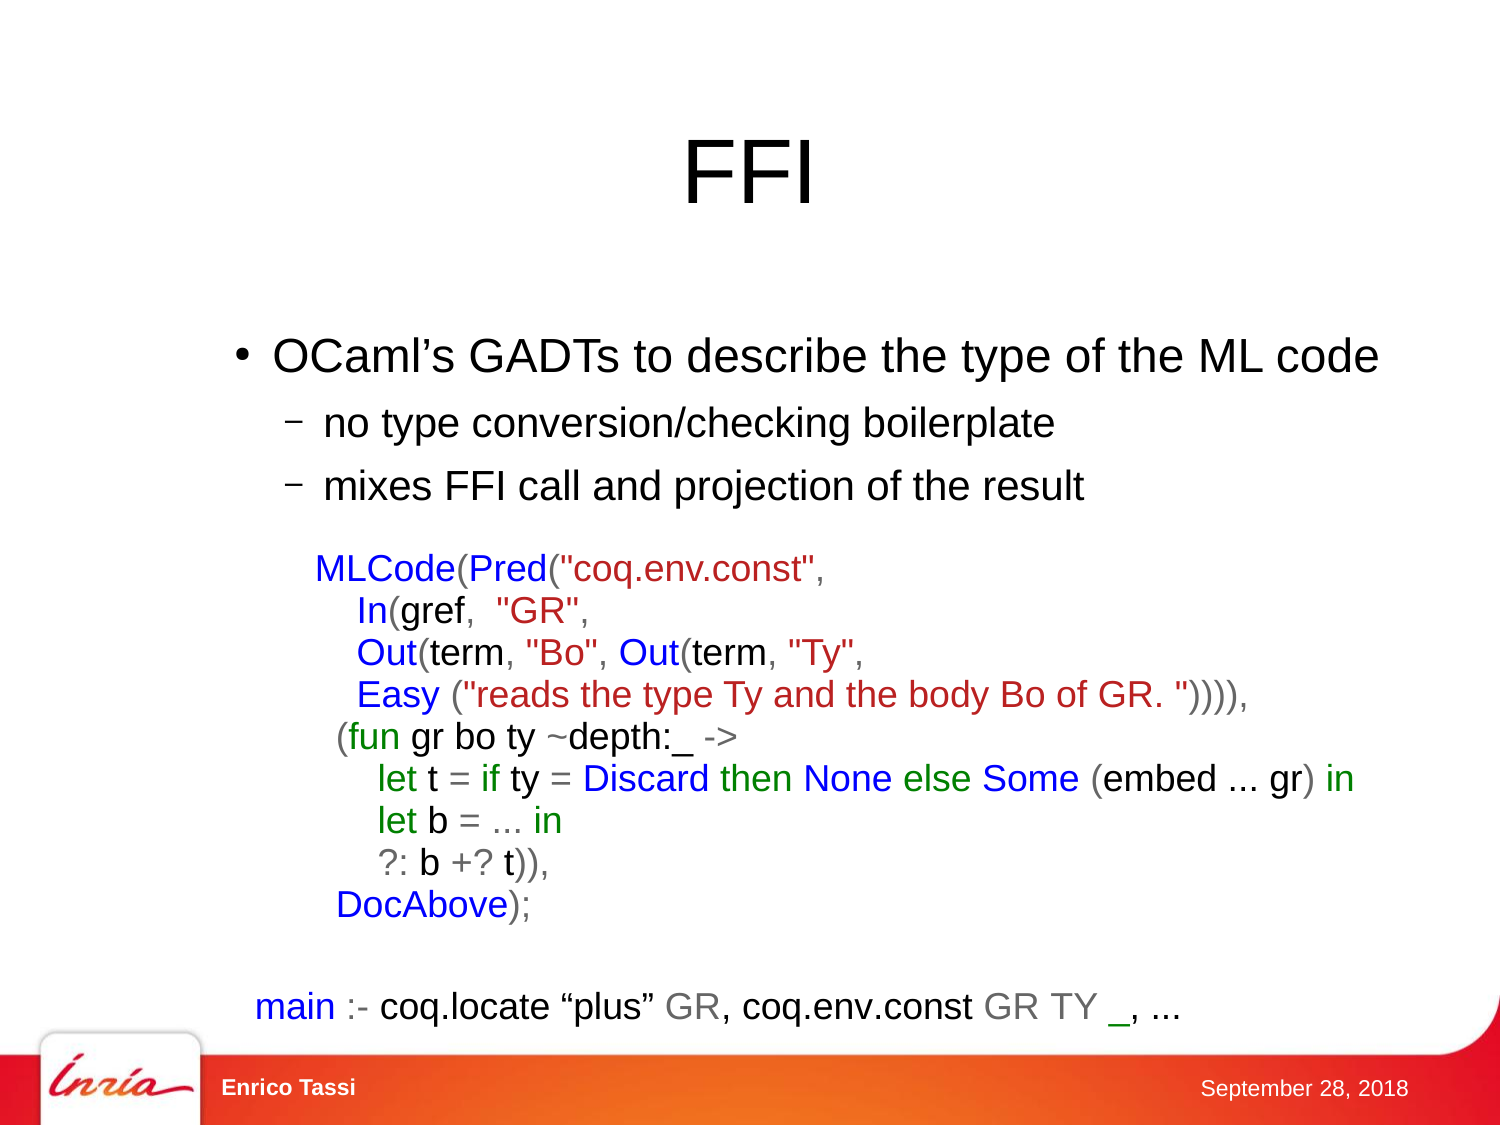

# FFI
OCaml’s GADTs to describe the type of the ML code
no type conversion/checking boilerplate
mixes FFI call and projection of the result
MLCode(Pred("coq.env.const",
 In(gref, "GR",
 Out(term, "Bo", Out(term, "Ty",
 Easy ("reads the type Ty and the body Bo of GR. ")))),
 (fun gr bo ty ~depth:_ ->
 let t = if ty = Discard then None else Some (embed ... gr) in
 let b = ... in
 ?: b +? t)),
 DocAbove);
main :- coq.locate “plus” GR, coq.env.const GR TY _, ...